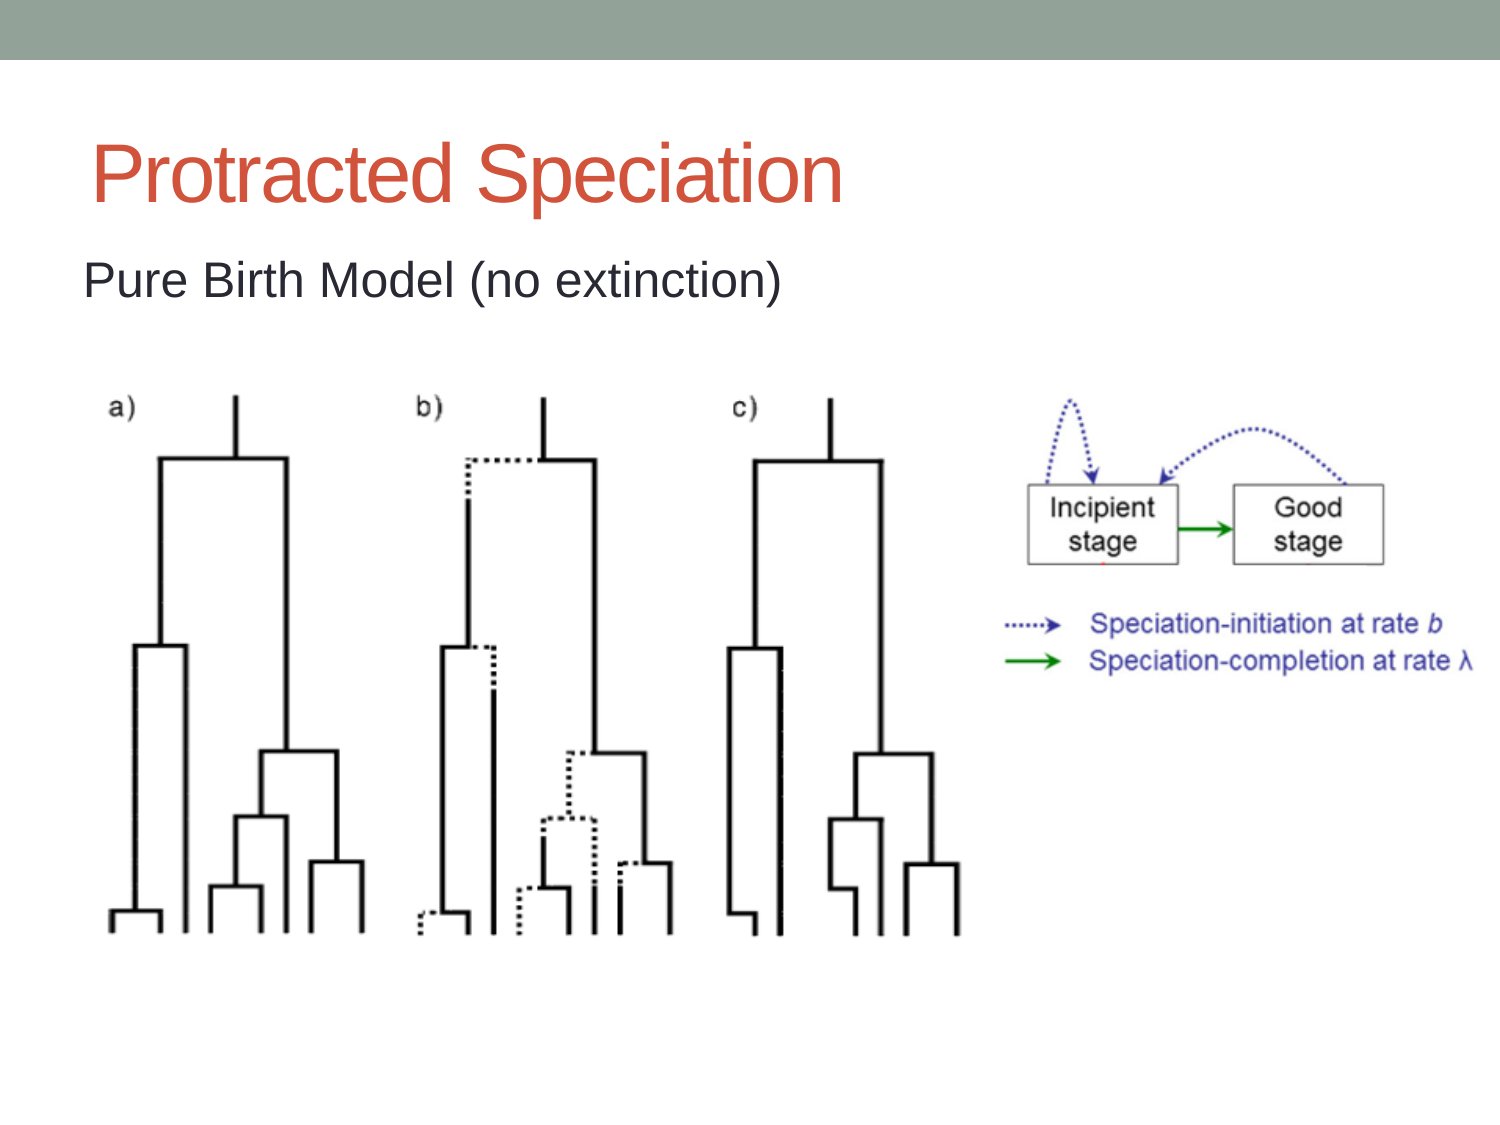

# Protracted Speciation
Pure Birth Model (no extinction)